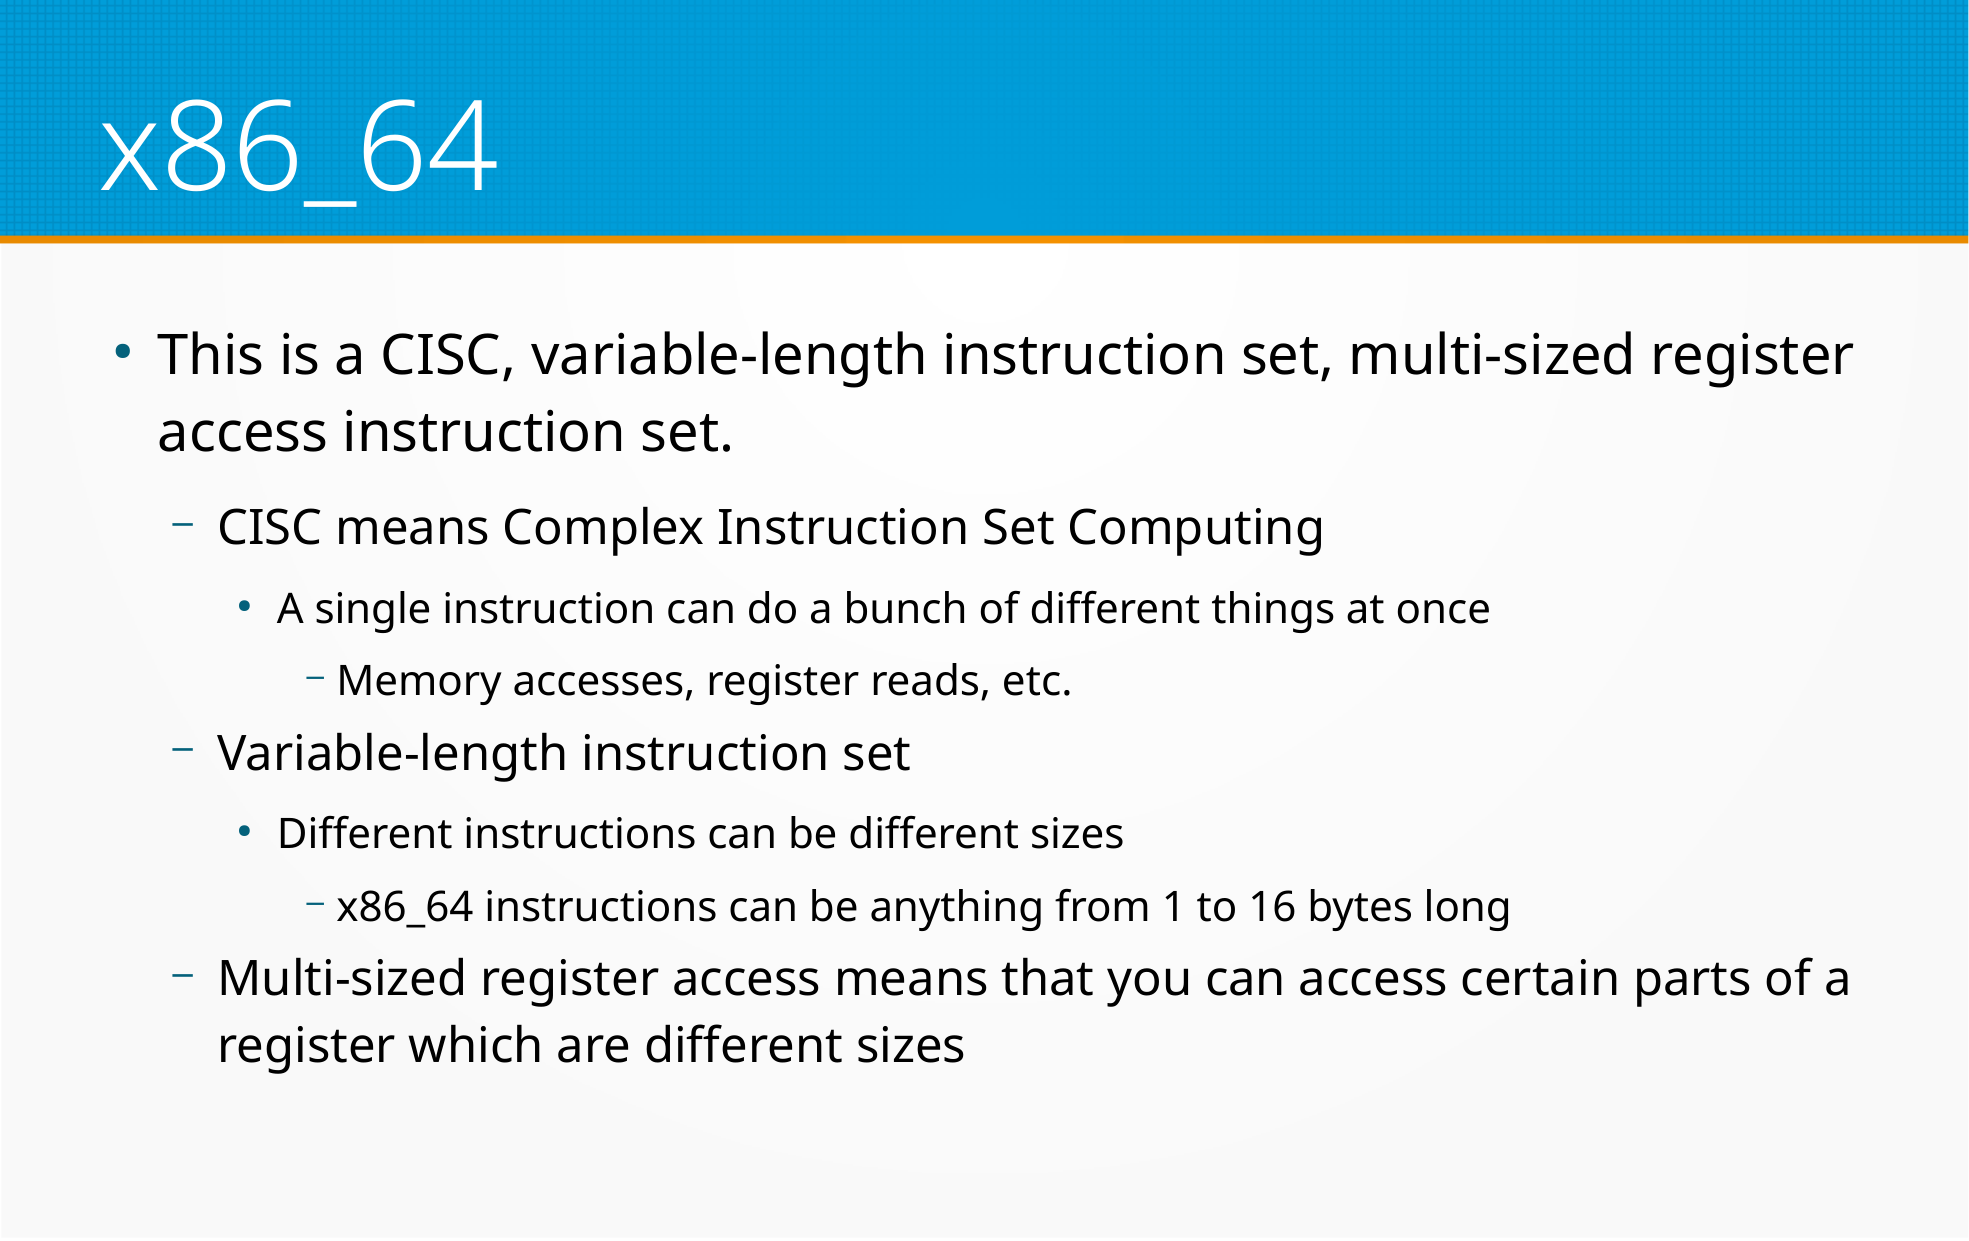

# x86_64
This is a CISC, variable-length instruction set, multi-sized register access instruction set.
CISC means Complex Instruction Set Computing
A single instruction can do a bunch of different things at once
Memory accesses, register reads, etc.
Variable-length instruction set
Different instructions can be different sizes
x86_64 instructions can be anything from 1 to 16 bytes long
Multi-sized register access means that you can access certain parts of a register which are different sizes